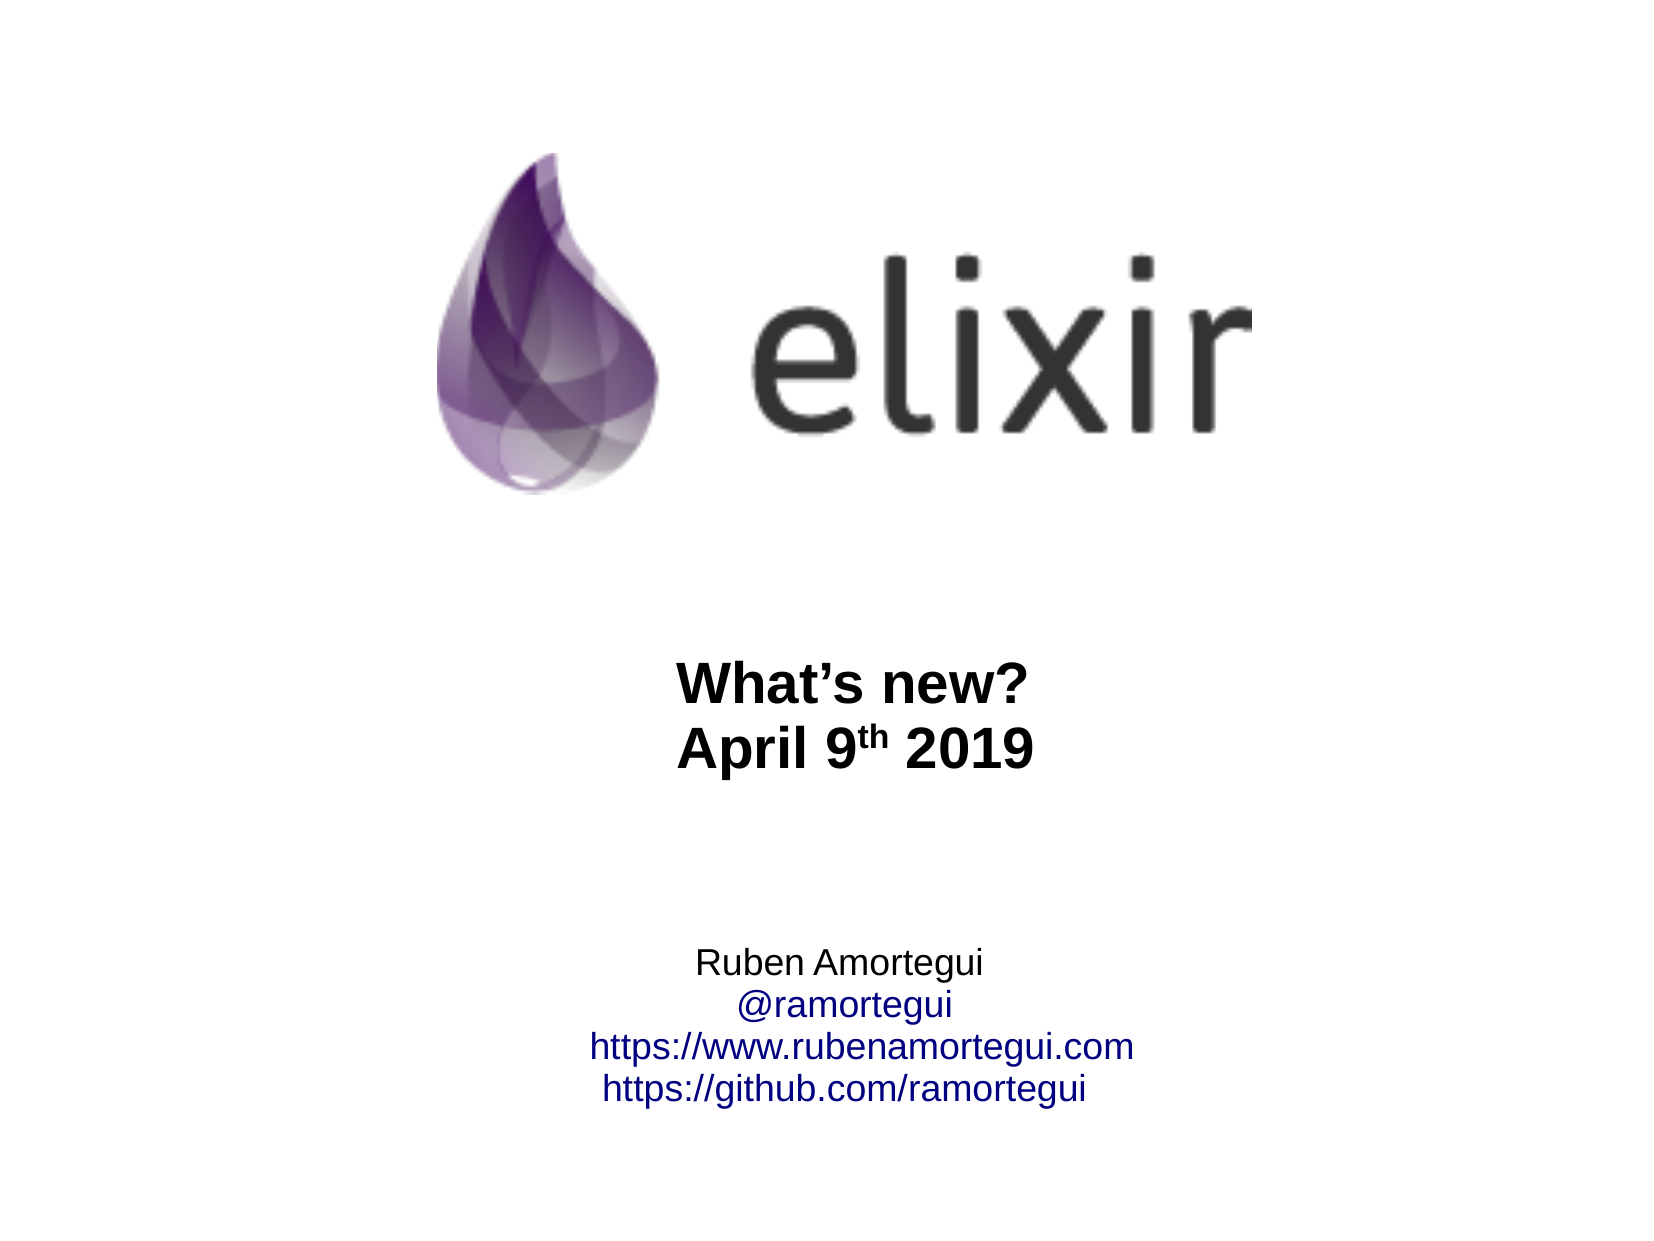

What’s new?
April 9th 2019
Ruben Amortegui
@ramortegui
https://www.rubenamortegui.com
https://github.com/ramortegui